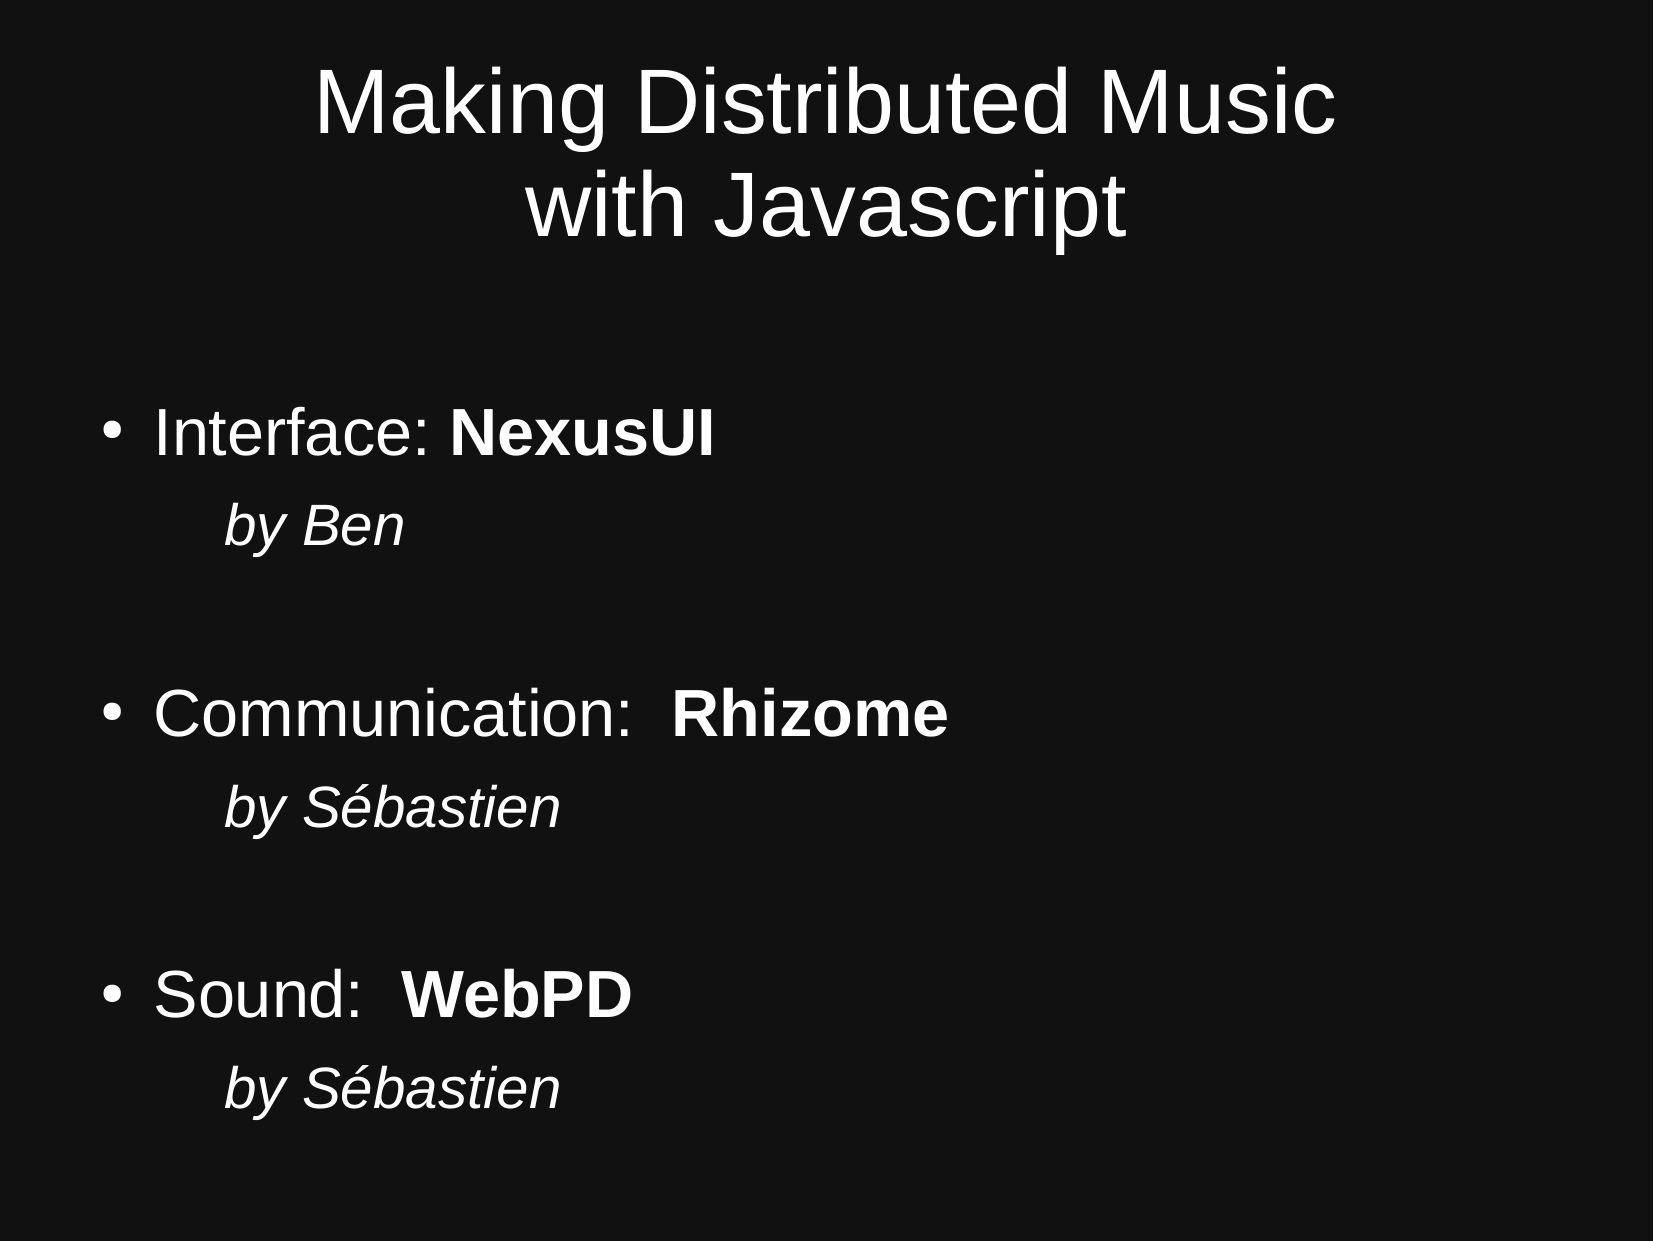

# Making Distributed Music with Javascript
Interface: NexusUI
by Ben
Communication: Rhizome
by Sébastien
Sound: WebPD
by Sébastien